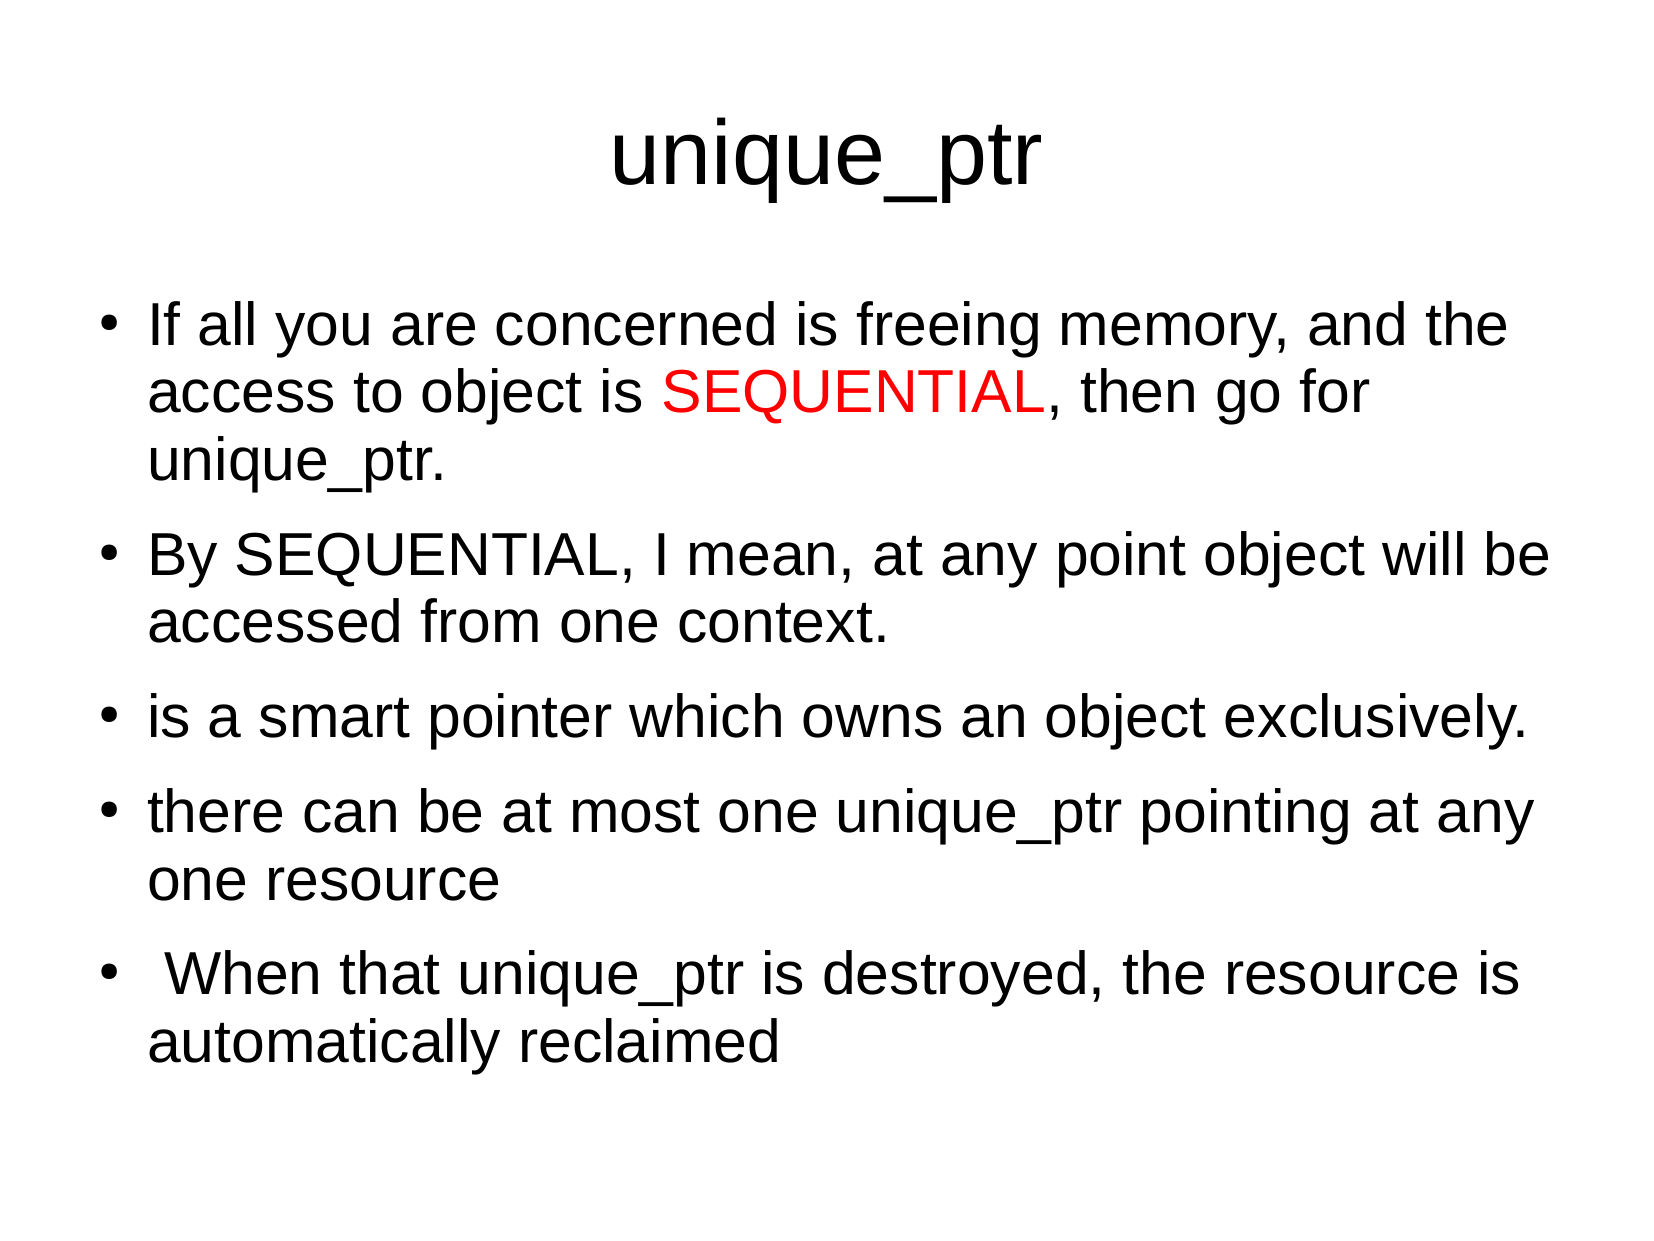

# unique_ptr
If all you are concerned is freeing memory, and the access to object is SEQUENTIAL, then go for unique_ptr.
By SEQUENTIAL, I mean, at any point object will be accessed from one context.
is a smart pointer which owns an object exclusively.
there can be at most one unique_ptr pointing at any one resource
 When that unique_ptr is destroyed, the resource is automatically reclaimed